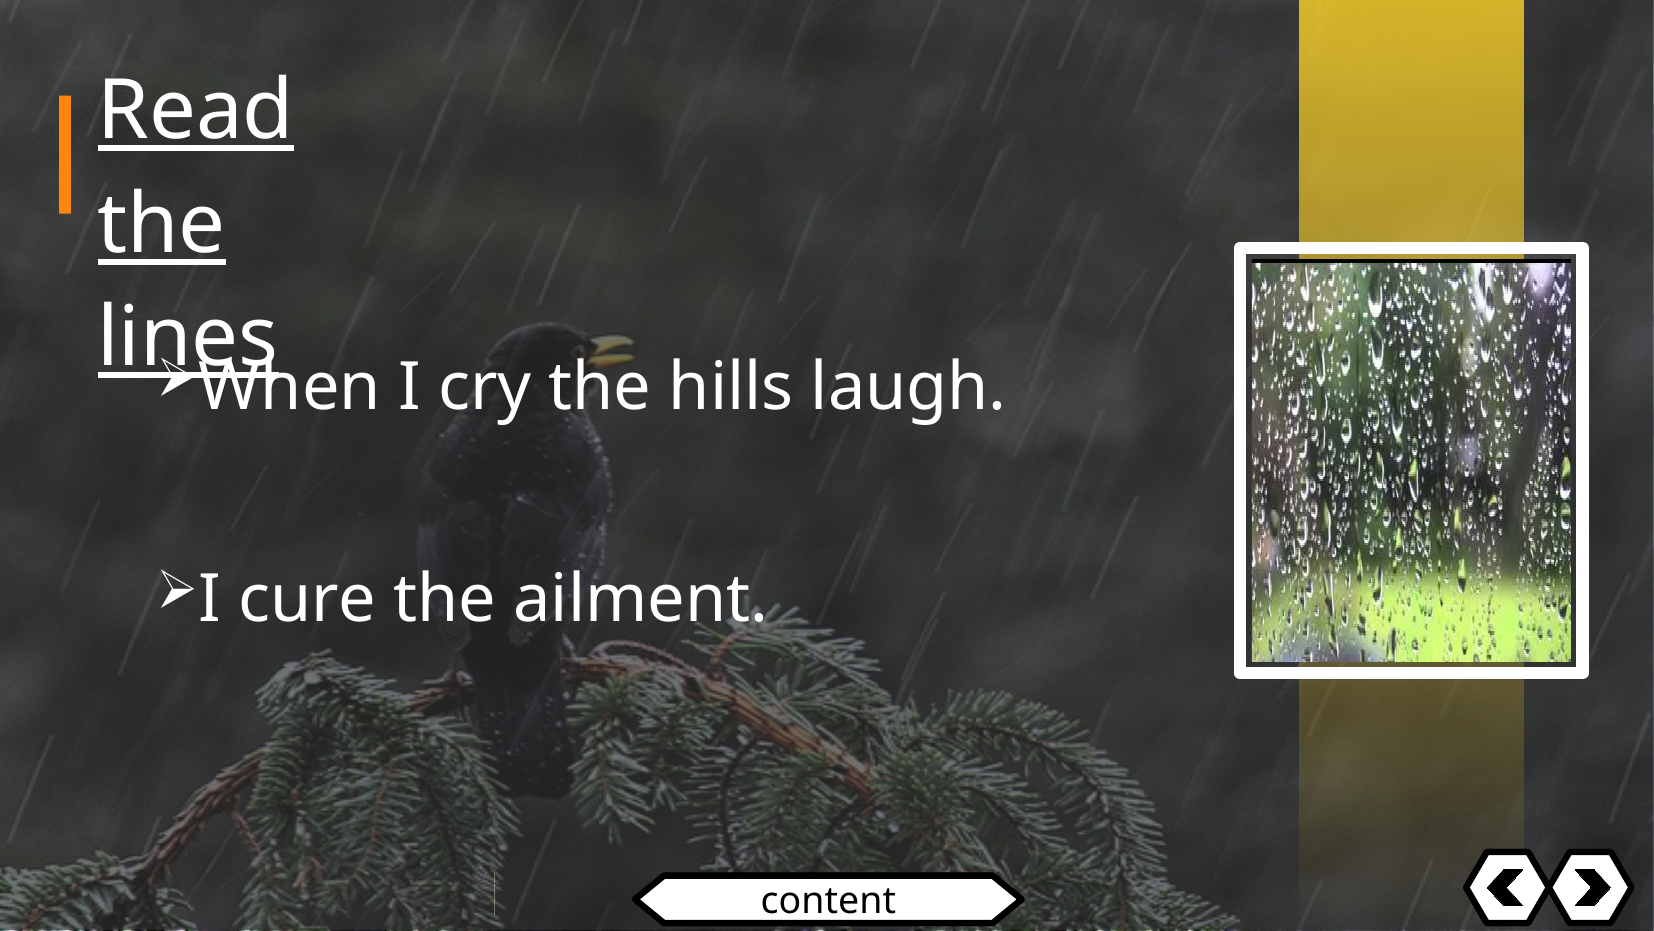

Read the lines
When I cry the hills laugh.
I cure the ailment.
Poetic devices
content
content